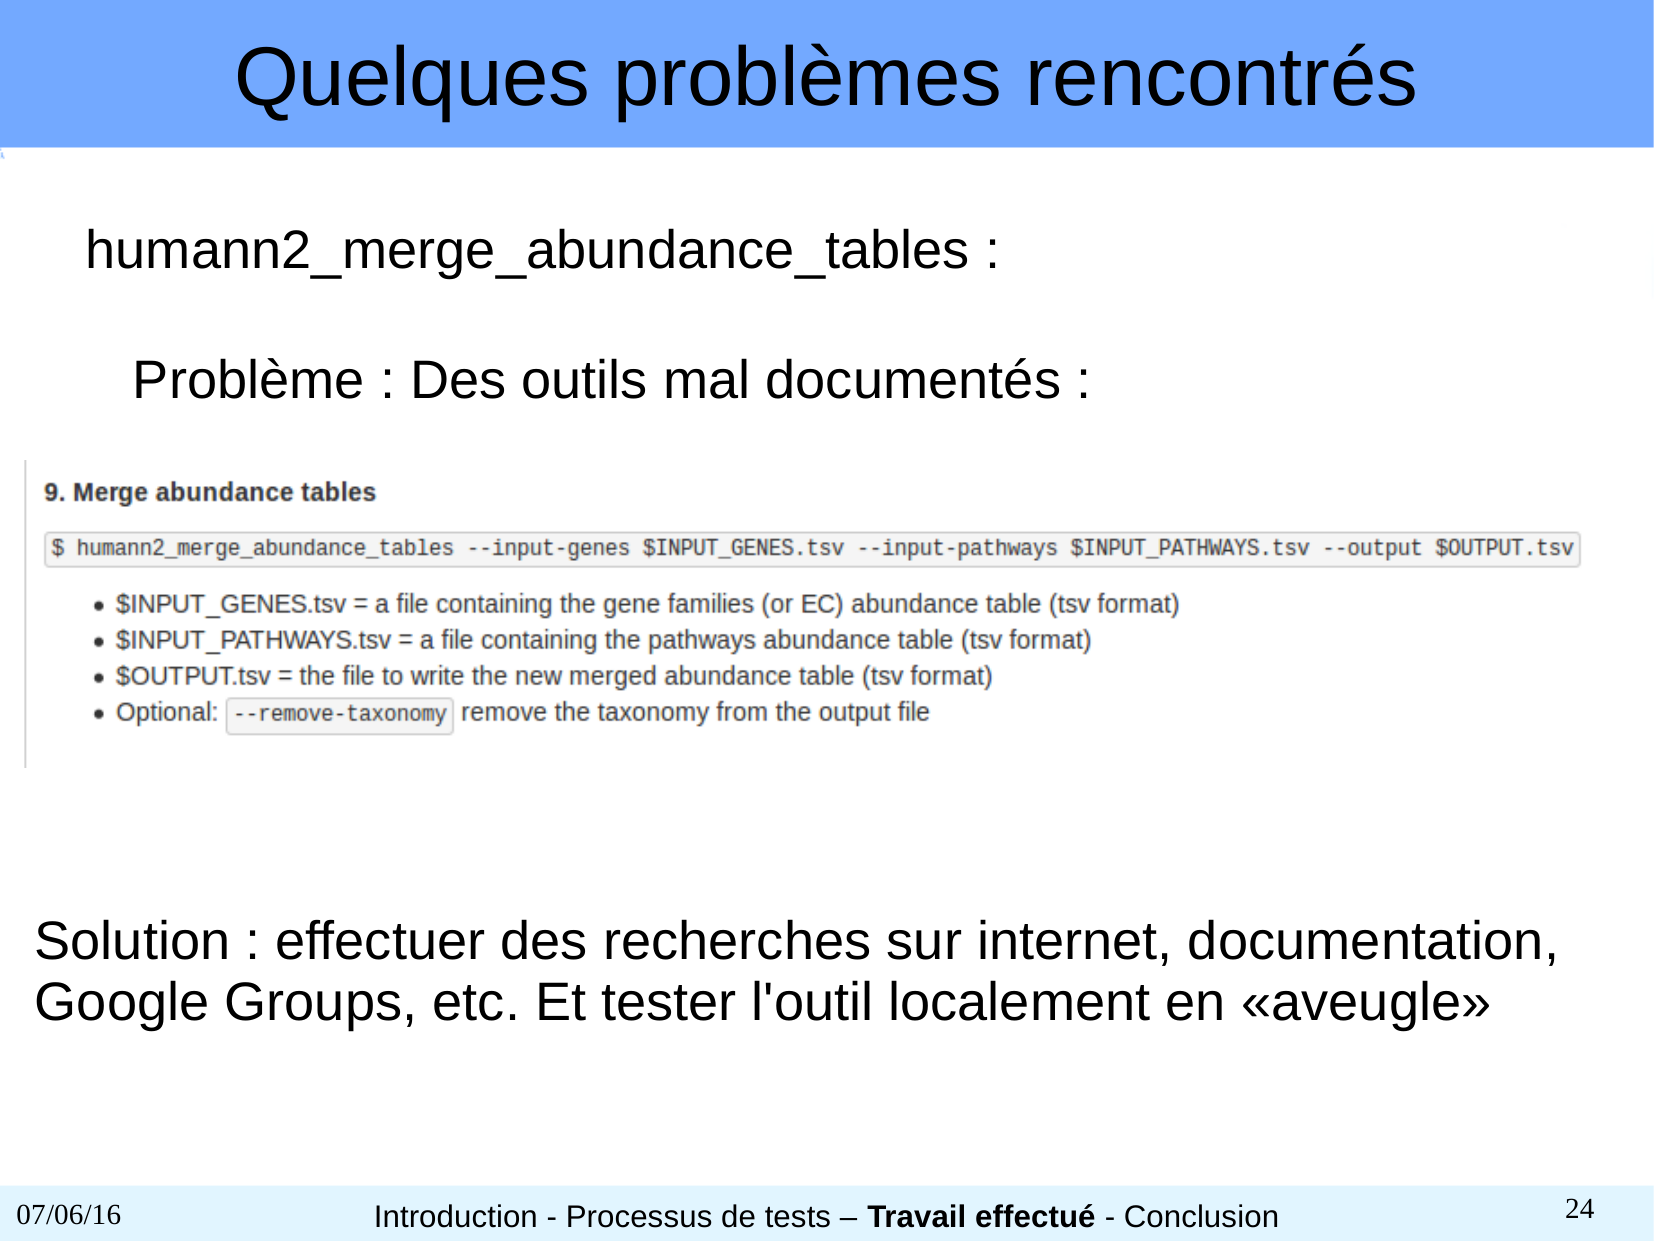

# Quelques problèmes rencontrés
humann2_merge_abundance_tables :
Problème : Des outils mal documentés :
Solution : effectuer des recherches sur internet, documentation,
Google Groups, etc. Et tester l'outil localement en «aveugle»